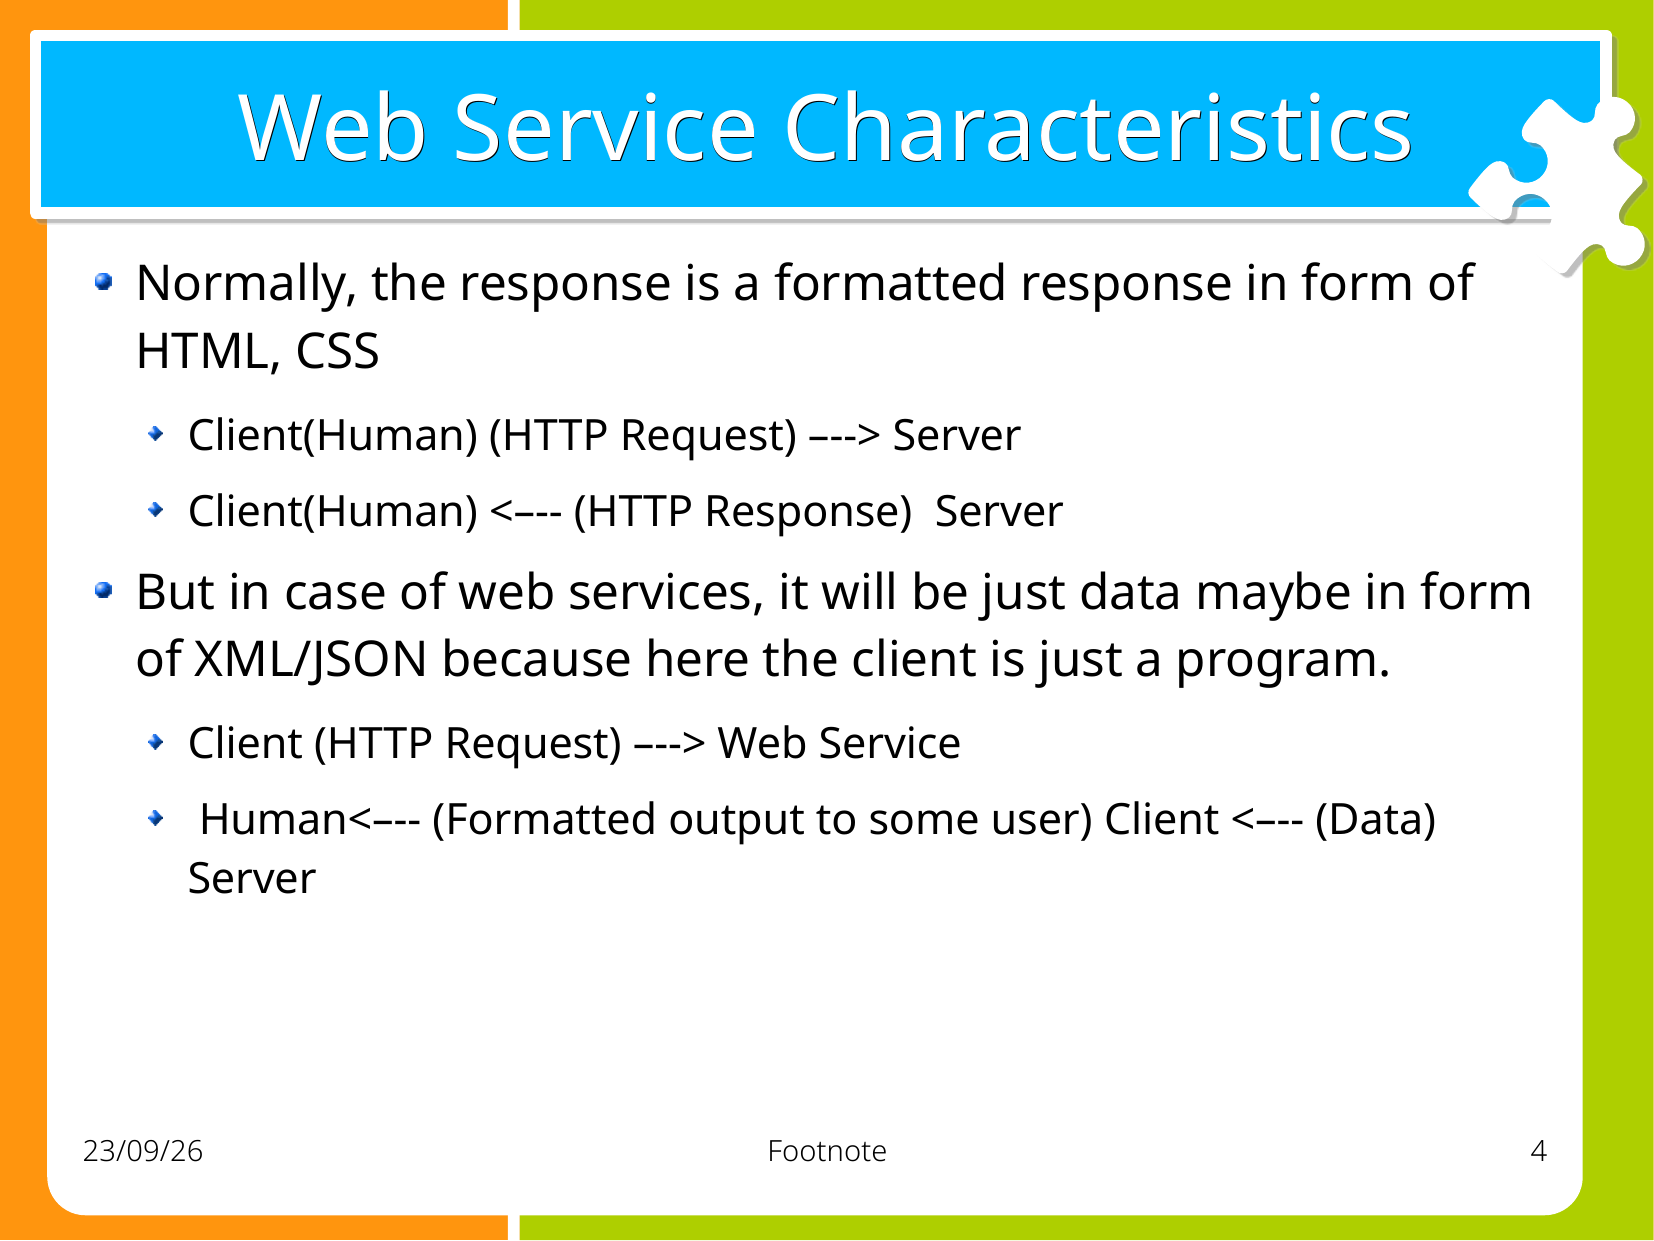

# Web Service Characteristics
Normally, the response is a formatted response in form of HTML, CSS
Client(Human) (HTTP Request) –--> Server
Client(Human) <–-- (HTTP Response) Server
But in case of web services, it will be just data maybe in form of XML/JSON because here the client is just a program.
Client (HTTP Request) –--> Web Service
 Human<–-- (Formatted output to some user) Client <–-- (Data) Server
Footnote
4